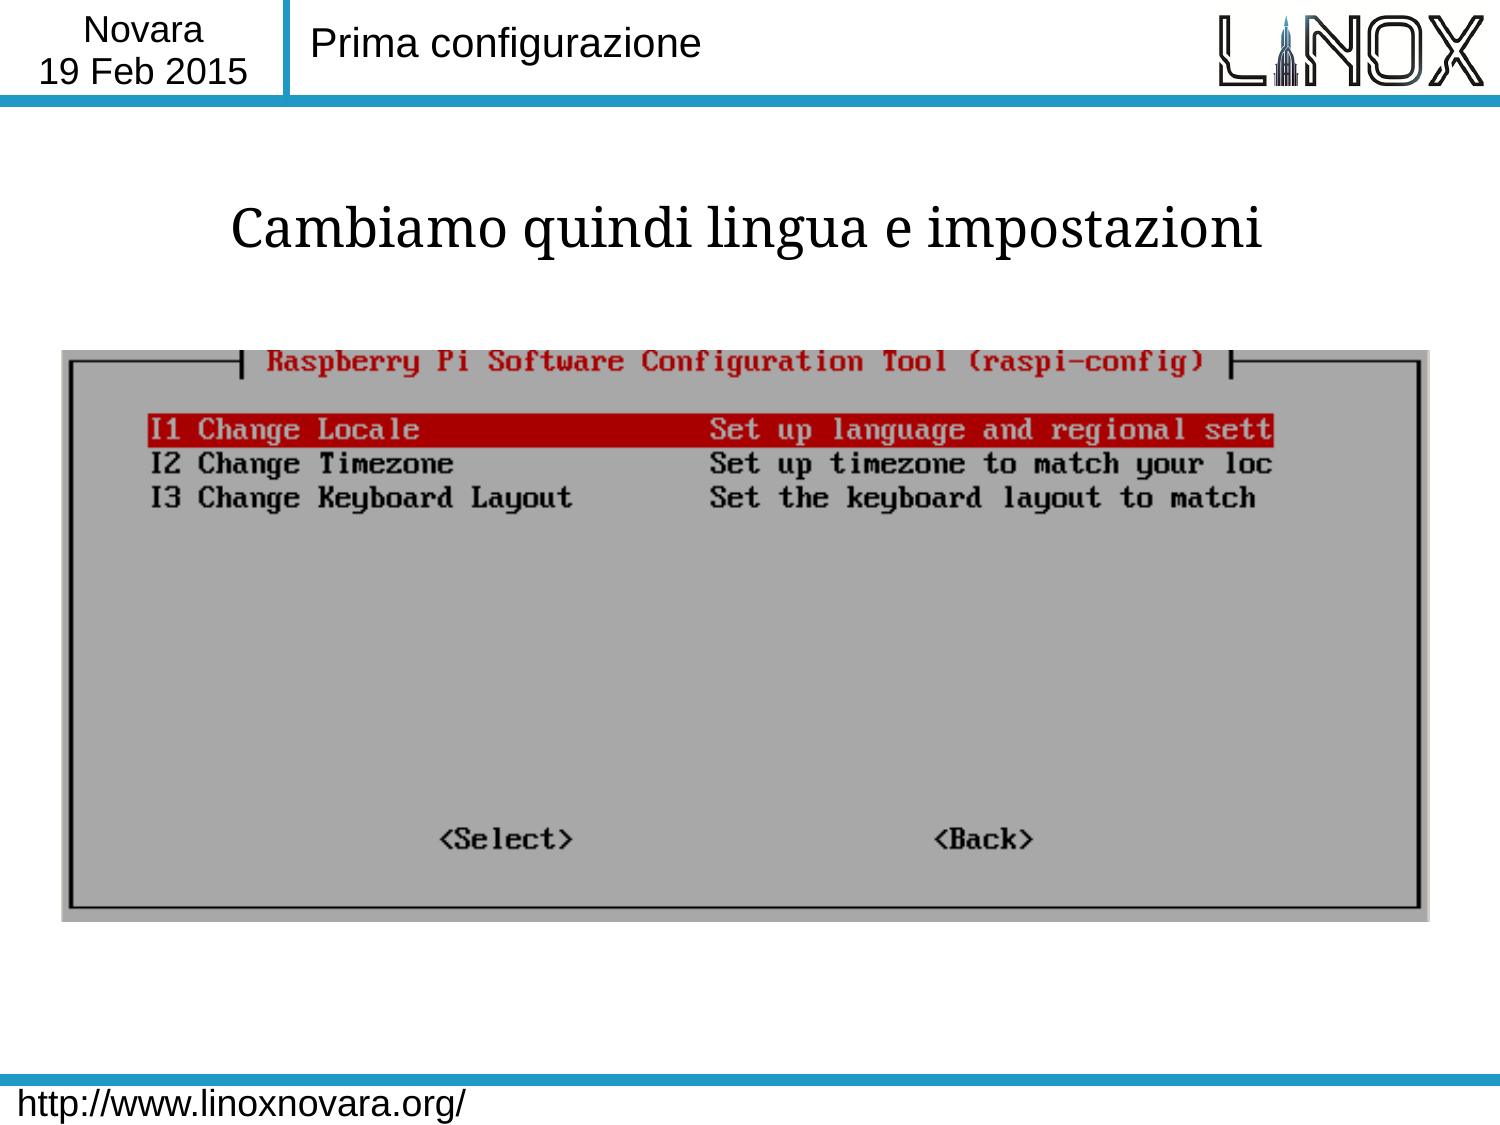

# Prima configurazione
Cambiamo quindi lingua e impostazioni